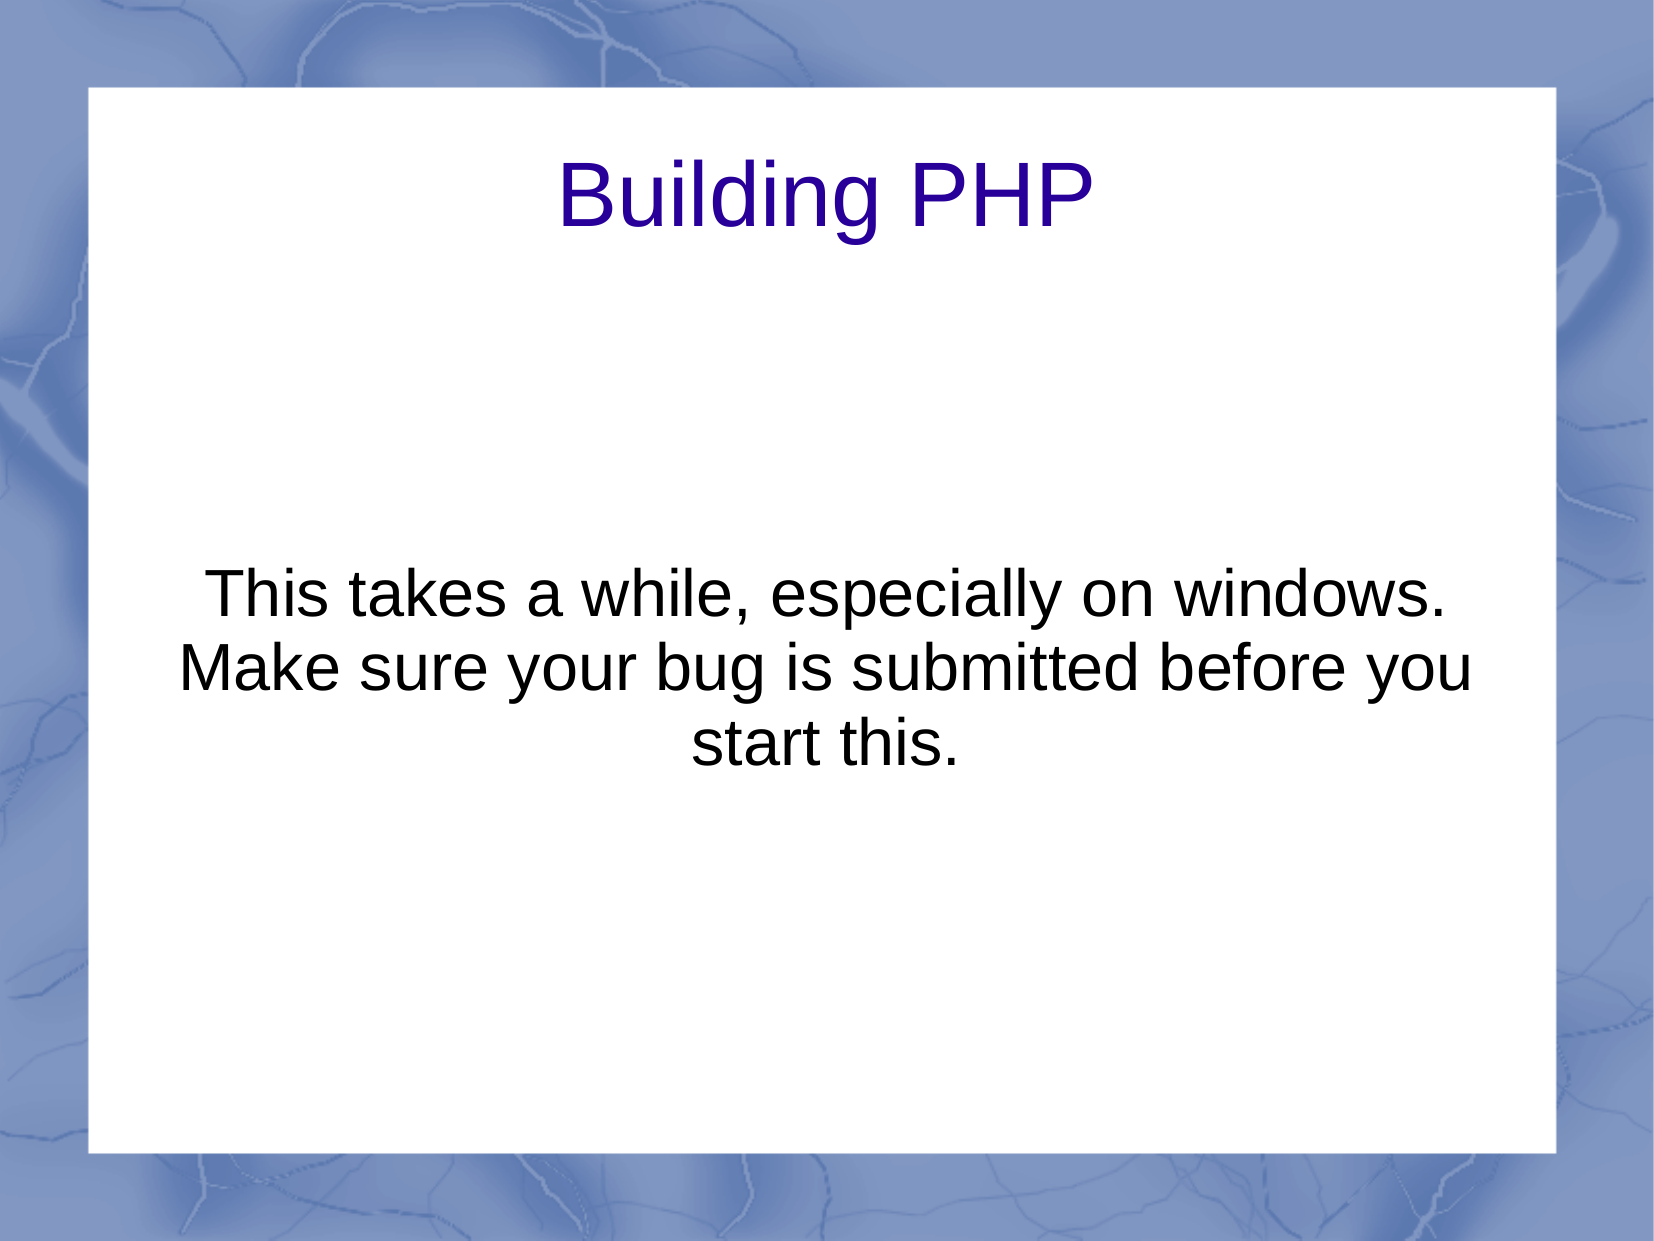

# Building PHP
This takes a while, especially on windows. Make sure your bug is submitted before you start this.